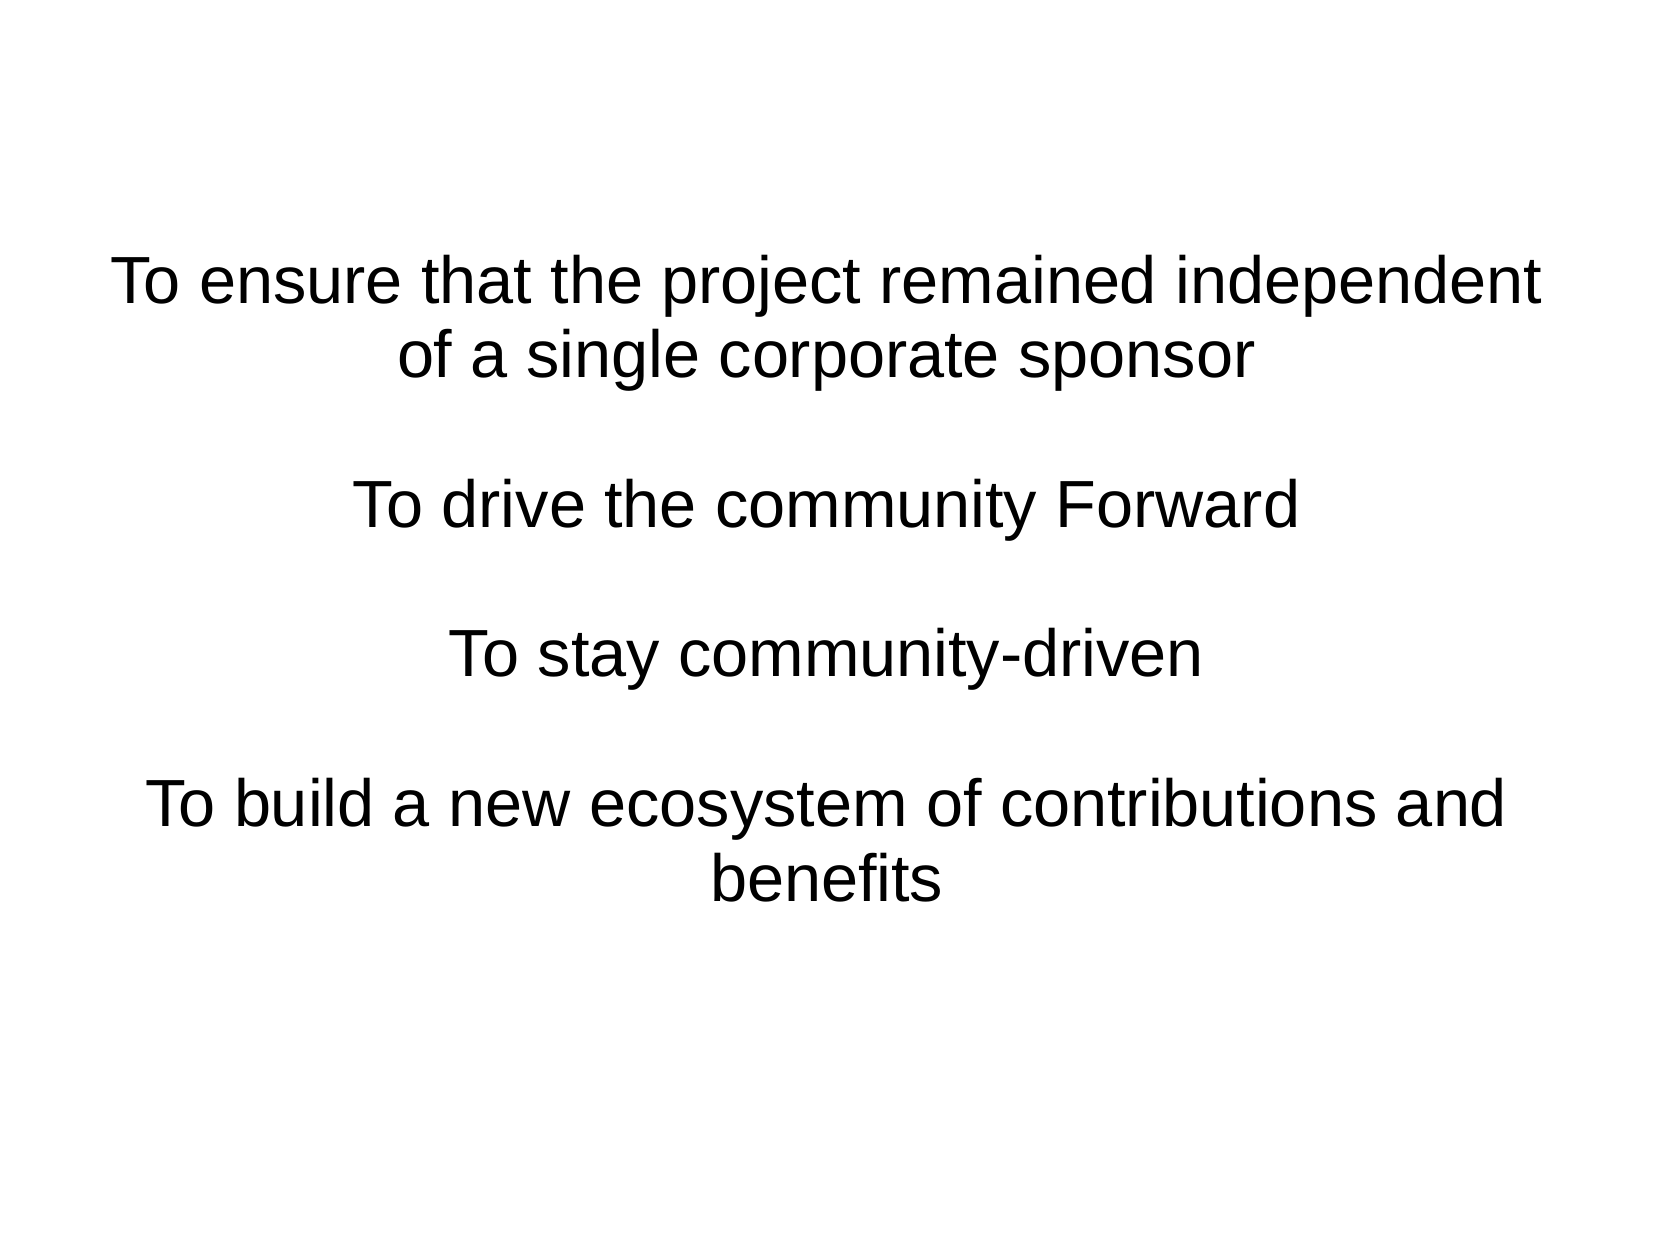

# To ensure that the project remained independent of a single corporate sponsor
To drive the community Forward
To stay community-driven
To build a new ecosystem of contributions and benefits